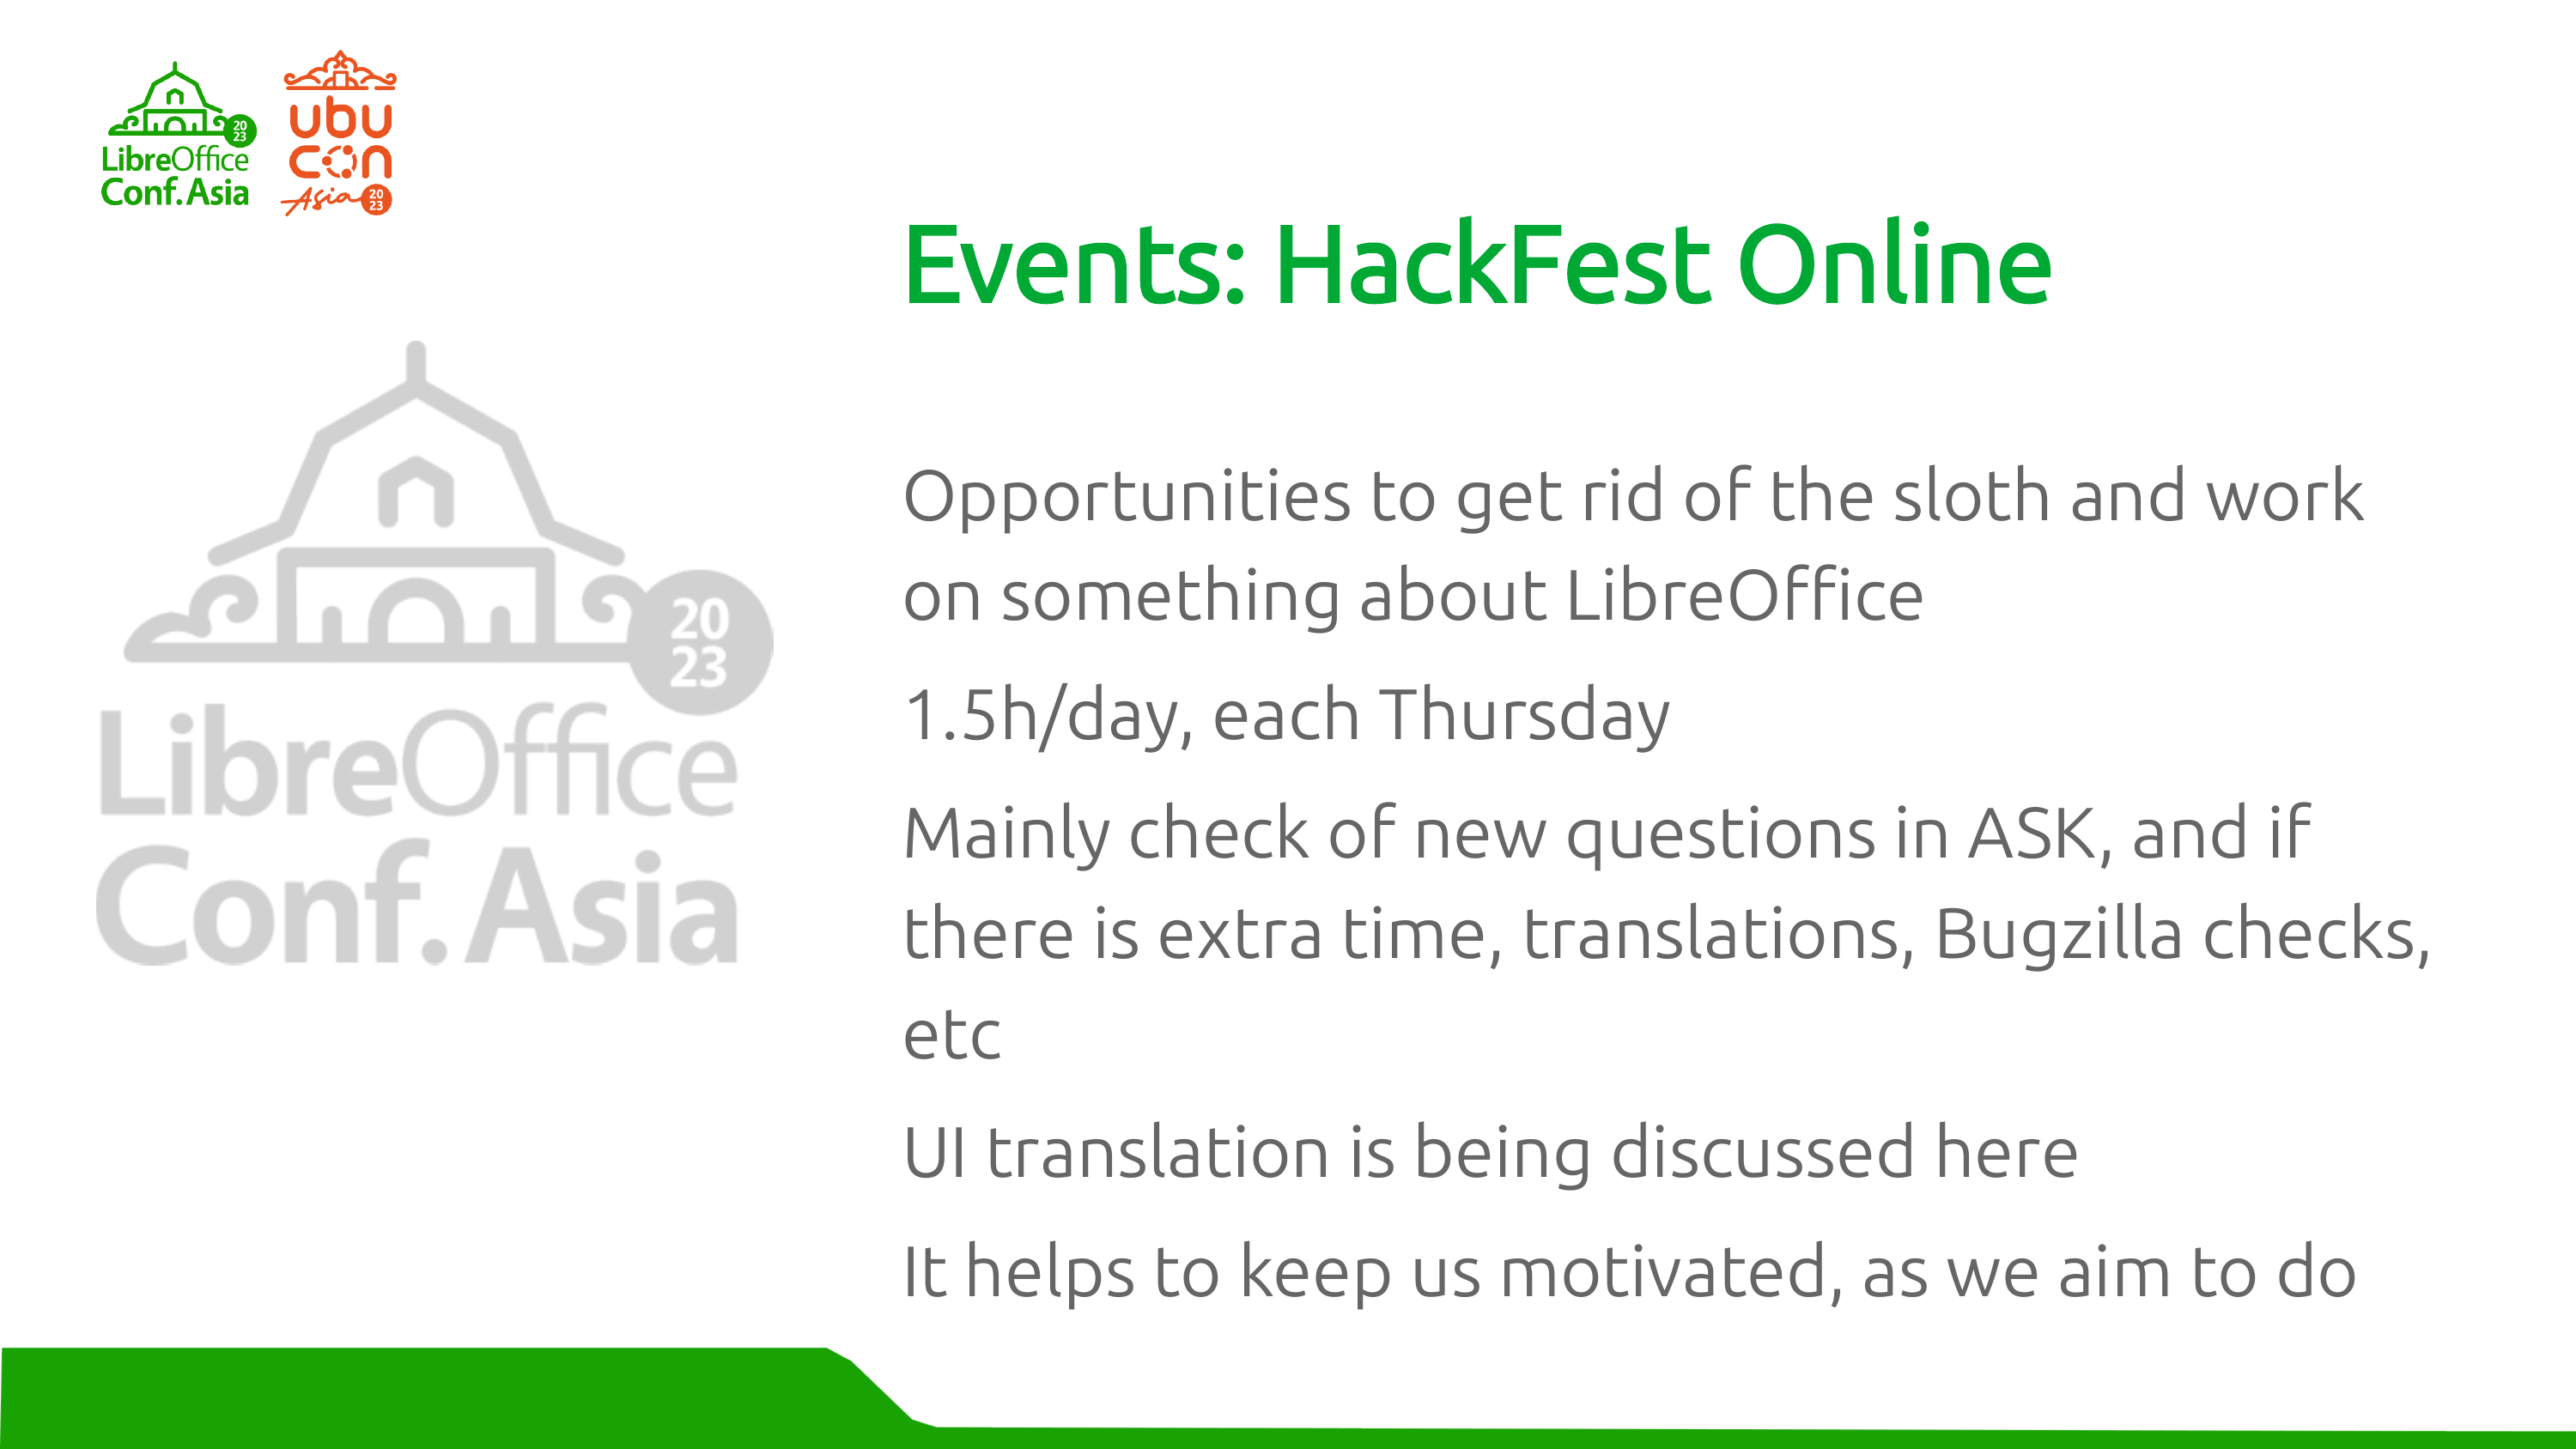

Events: HackFest Online
# Opportunities to get rid of the sloth and work on something about LibreOffice
1.5h/day, each Thursday
Mainly check of new questions in ASK, and if there is extra time, translations, Bugzilla checks, etc
UI translation is being discussed here
It helps to keep us motivated, as we aim to do